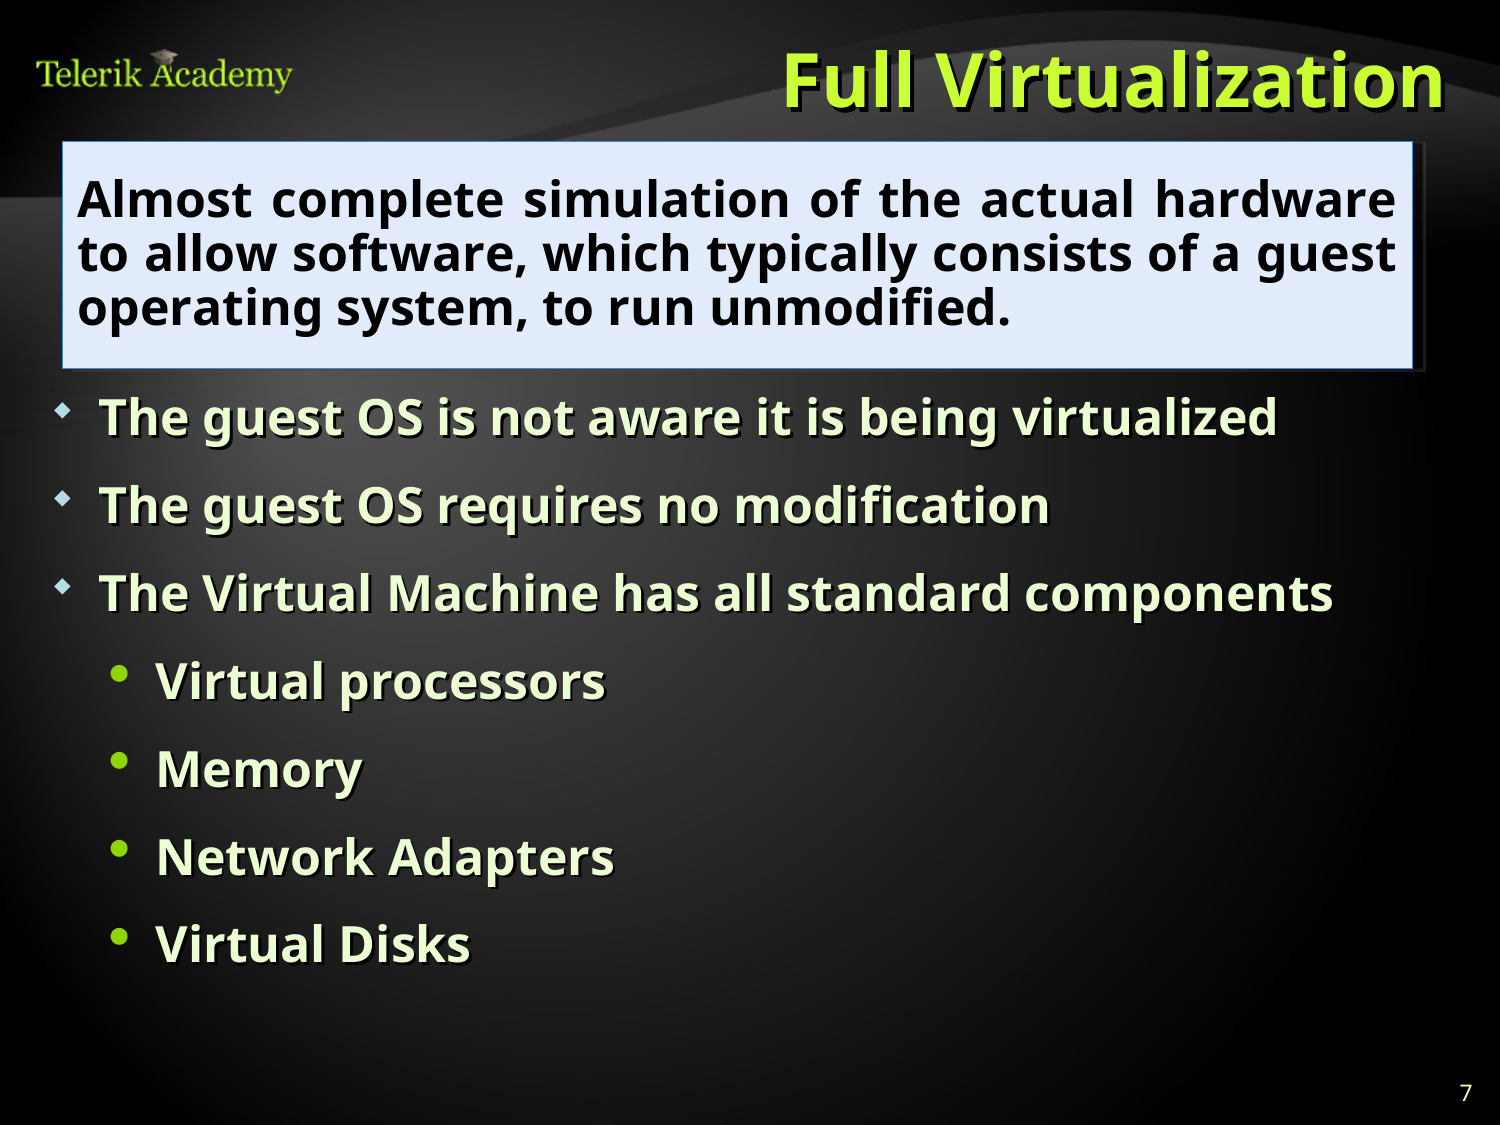

# Full Virtualization
Almost complete simulation of the actual hardware to allow software, which typically consists of a guest operating system, to run unmodified.
The guest OS is not aware it is being virtualized
The guest OS requires no modification
The Virtual Machine has all standard components
Virtual processors
Memory
Network Adapters
Virtual Disks